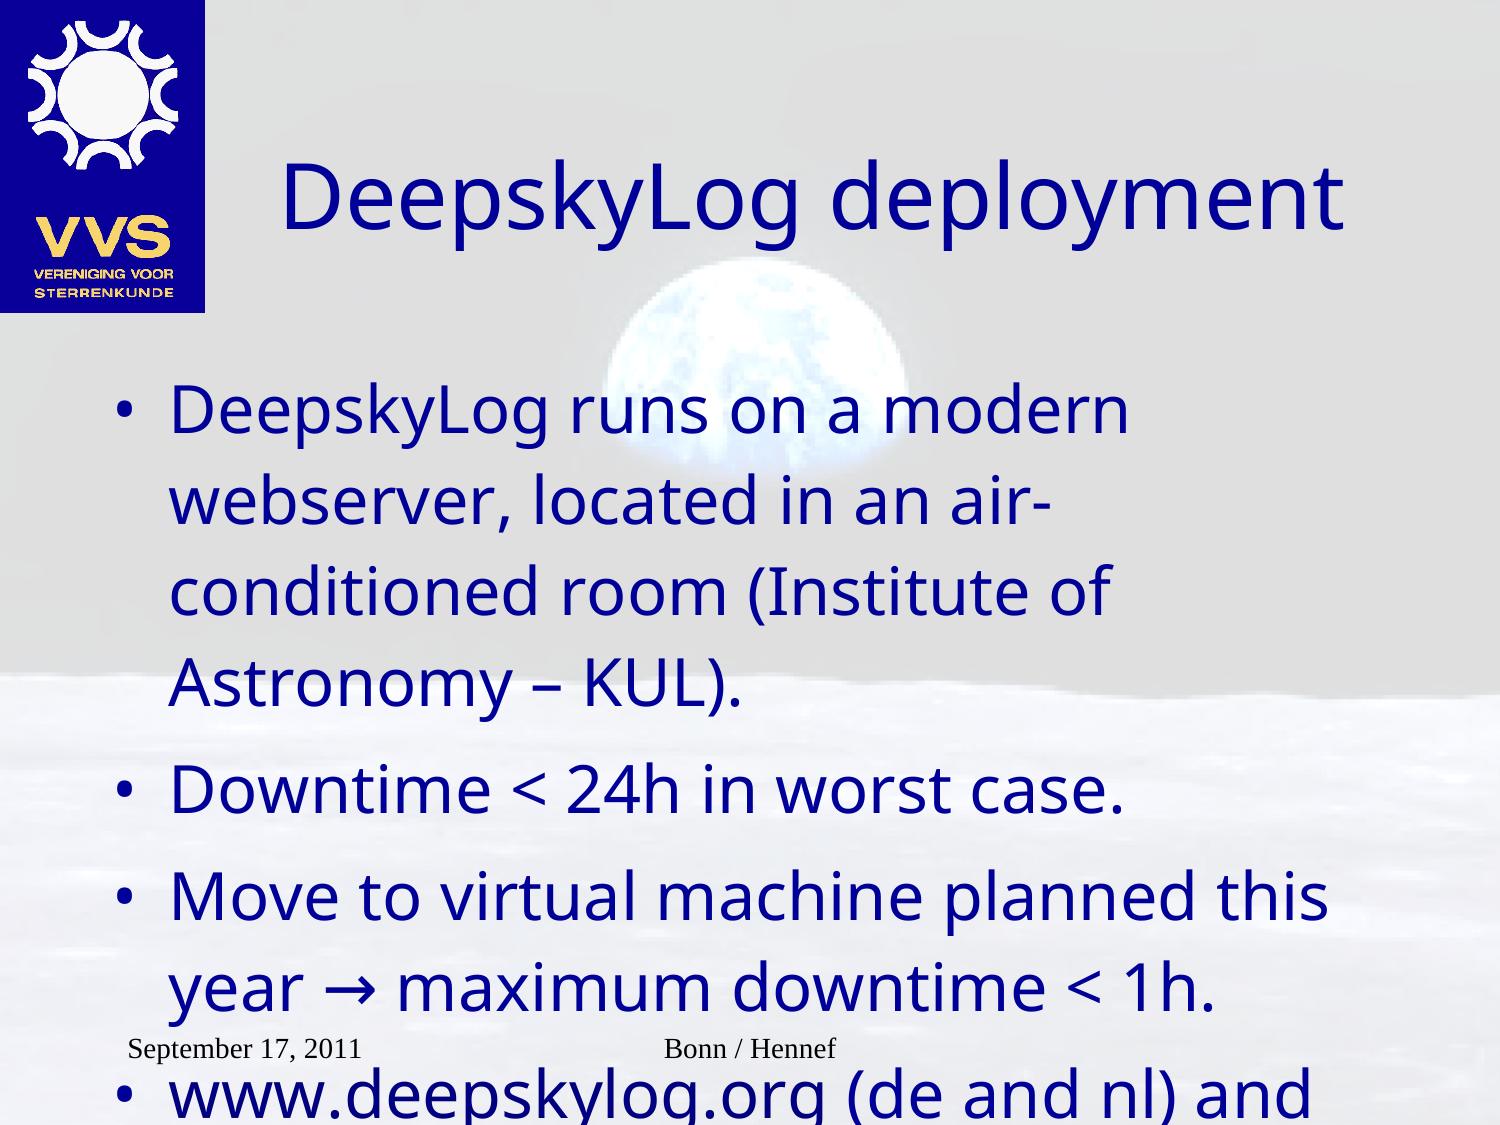

# DeepskyLog deployment
DeepskyLog runs on a modern webserver, located in an air-conditioned room (Institute of Astronomy – KUL).
Downtime < 24h in worst case.
Move to virtual machine planned this year → maximum downtime < 1h.
www.deepskylog.org (de and nl) and www.deepskylog.be
September 17, 2011
Bonn / Hennef